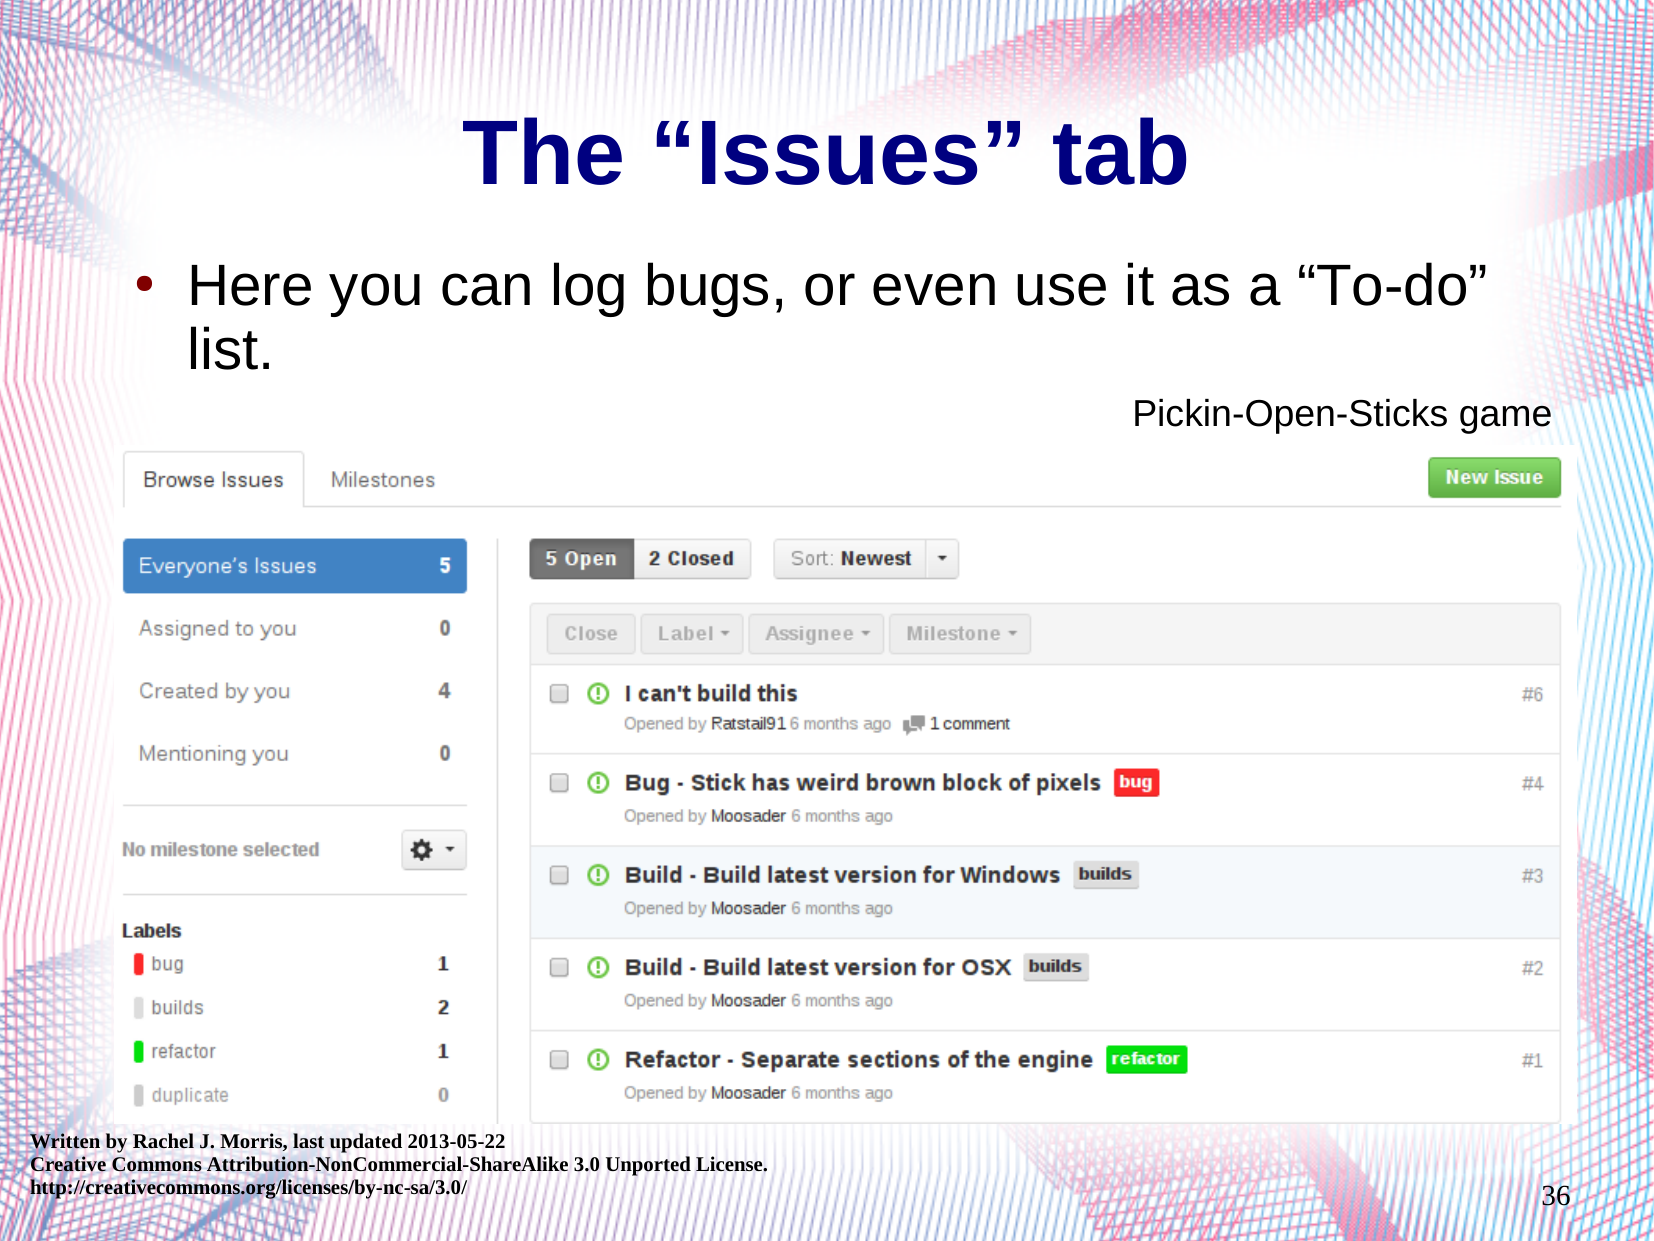

# The “Issues” tab
Here you can log bugs, or even use it as a “To-do” list.
Pickin-Open-Sticks game
36